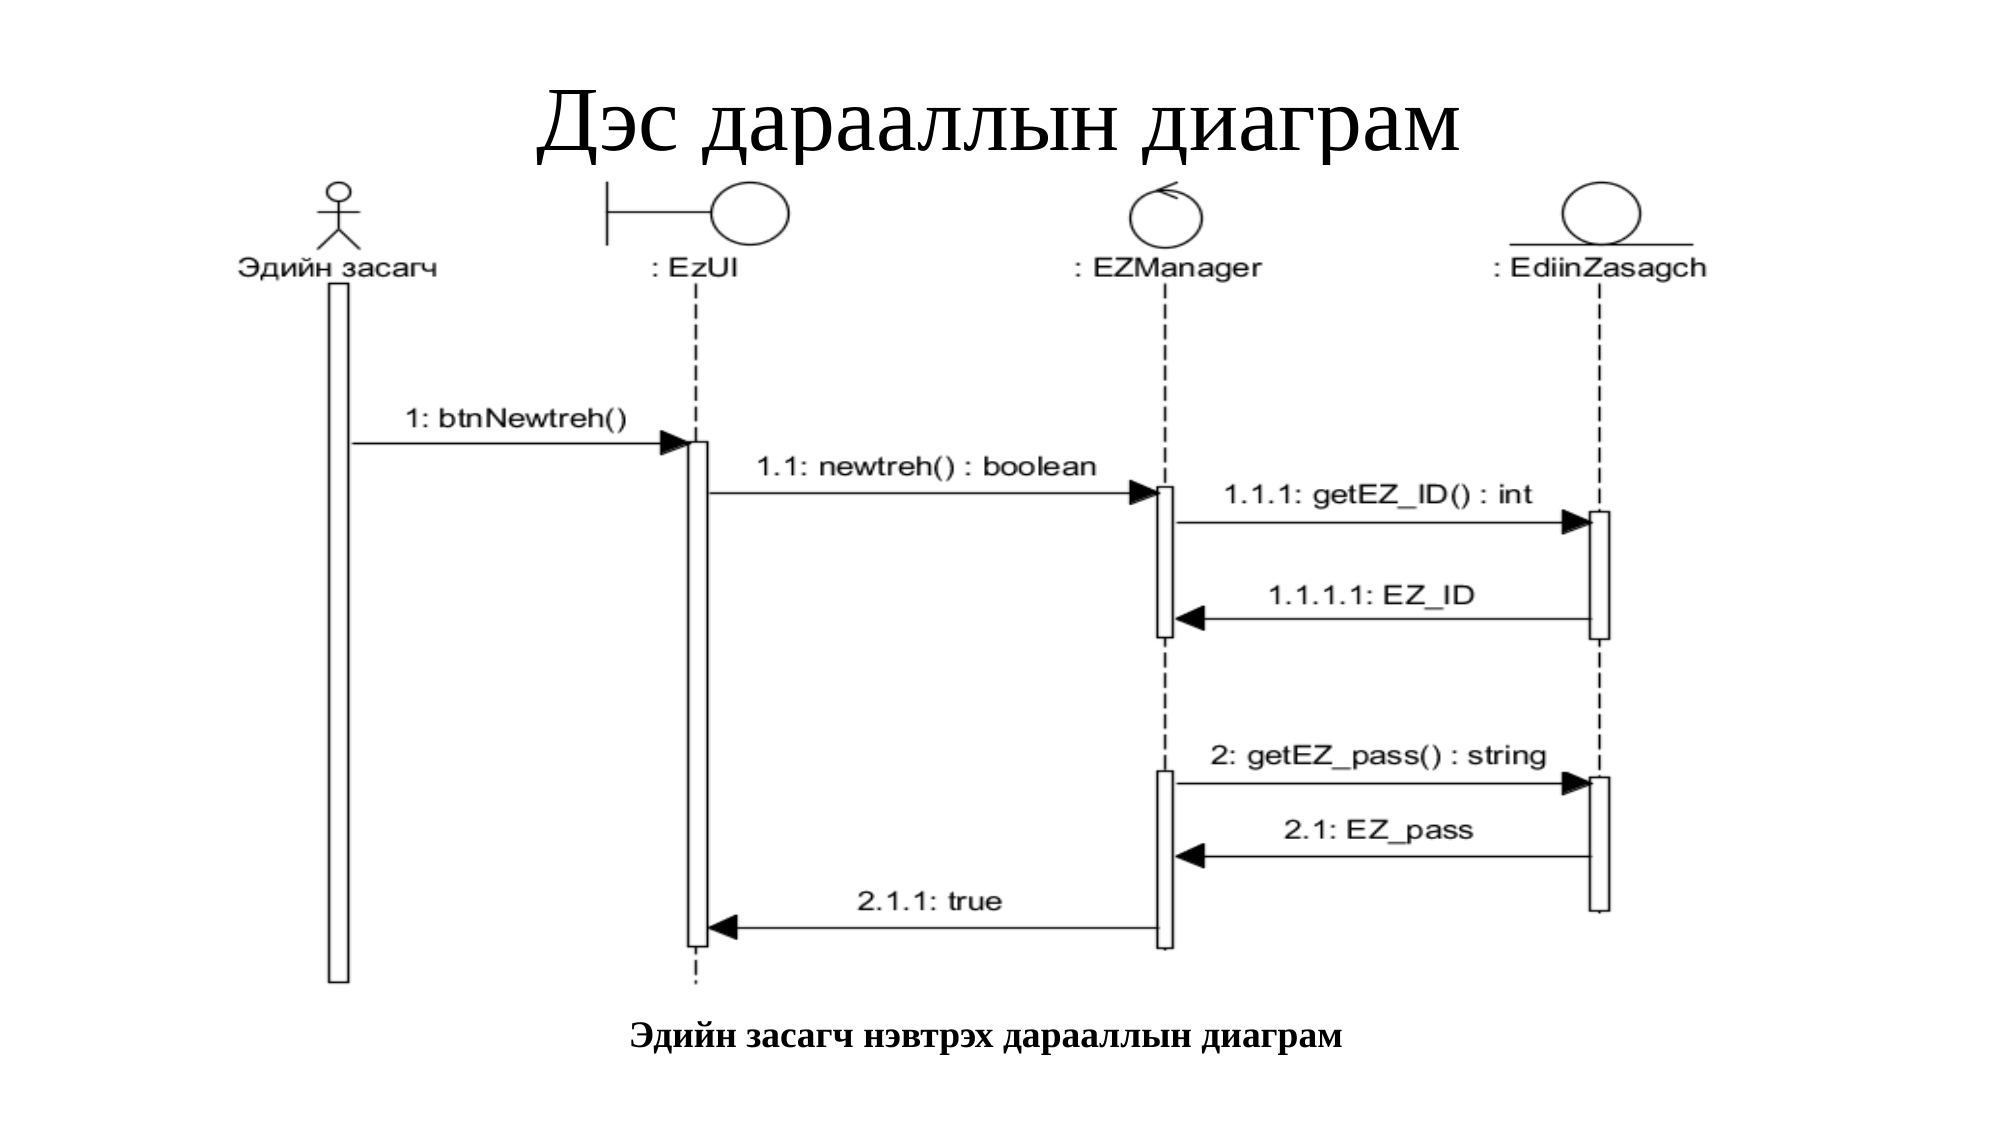

Дэс дарааллын диаграм
Эдийн засагч нэвтрэх дарааллын диаграм